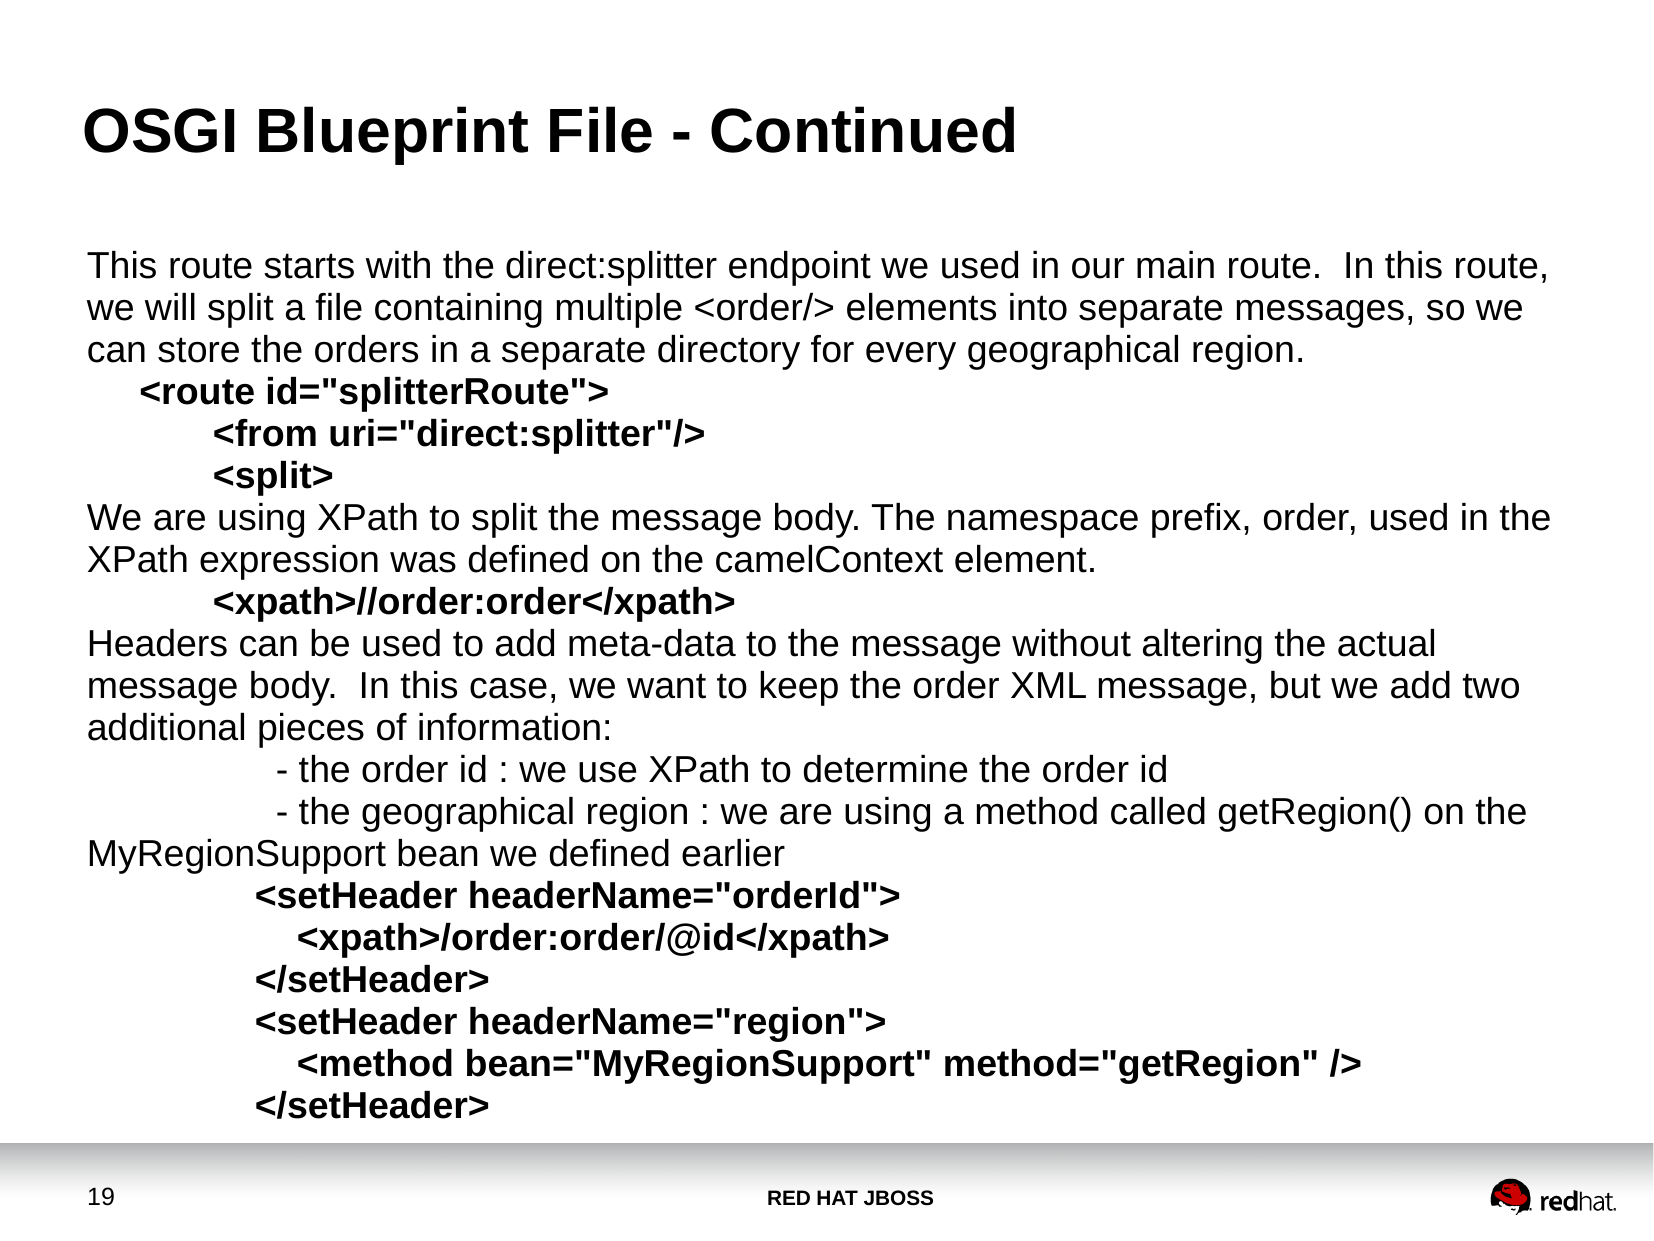

# OSGI Blueprint File - Continued
This route starts with the direct:splitter endpoint we used in our main route. In this route, we will split a file containing multiple <order/> elements into separate messages, so we can store the orders in a separate directory for every geographical region.
 <route id="splitterRoute">
 <from uri="direct:splitter"/>
 <split>
We are using XPath to split the message body. The namespace prefix, order, used in the XPath expression was defined on the camelContext element.
 <xpath>//order:order</xpath>
Headers can be used to add meta-data to the message without altering the actual message body. In this case, we want to keep the order XML message, but we add two additional pieces of information:
 - the order id : we use XPath to determine the order id
 - the geographical region : we are using a method called getRegion() on the MyRegionSupport bean we defined earlier
 <setHeader headerName="orderId">
 <xpath>/order:order/@id</xpath>
 </setHeader>
 <setHeader headerName="region">
 <method bean="MyRegionSupport" method="getRegion" />
 </setHeader>